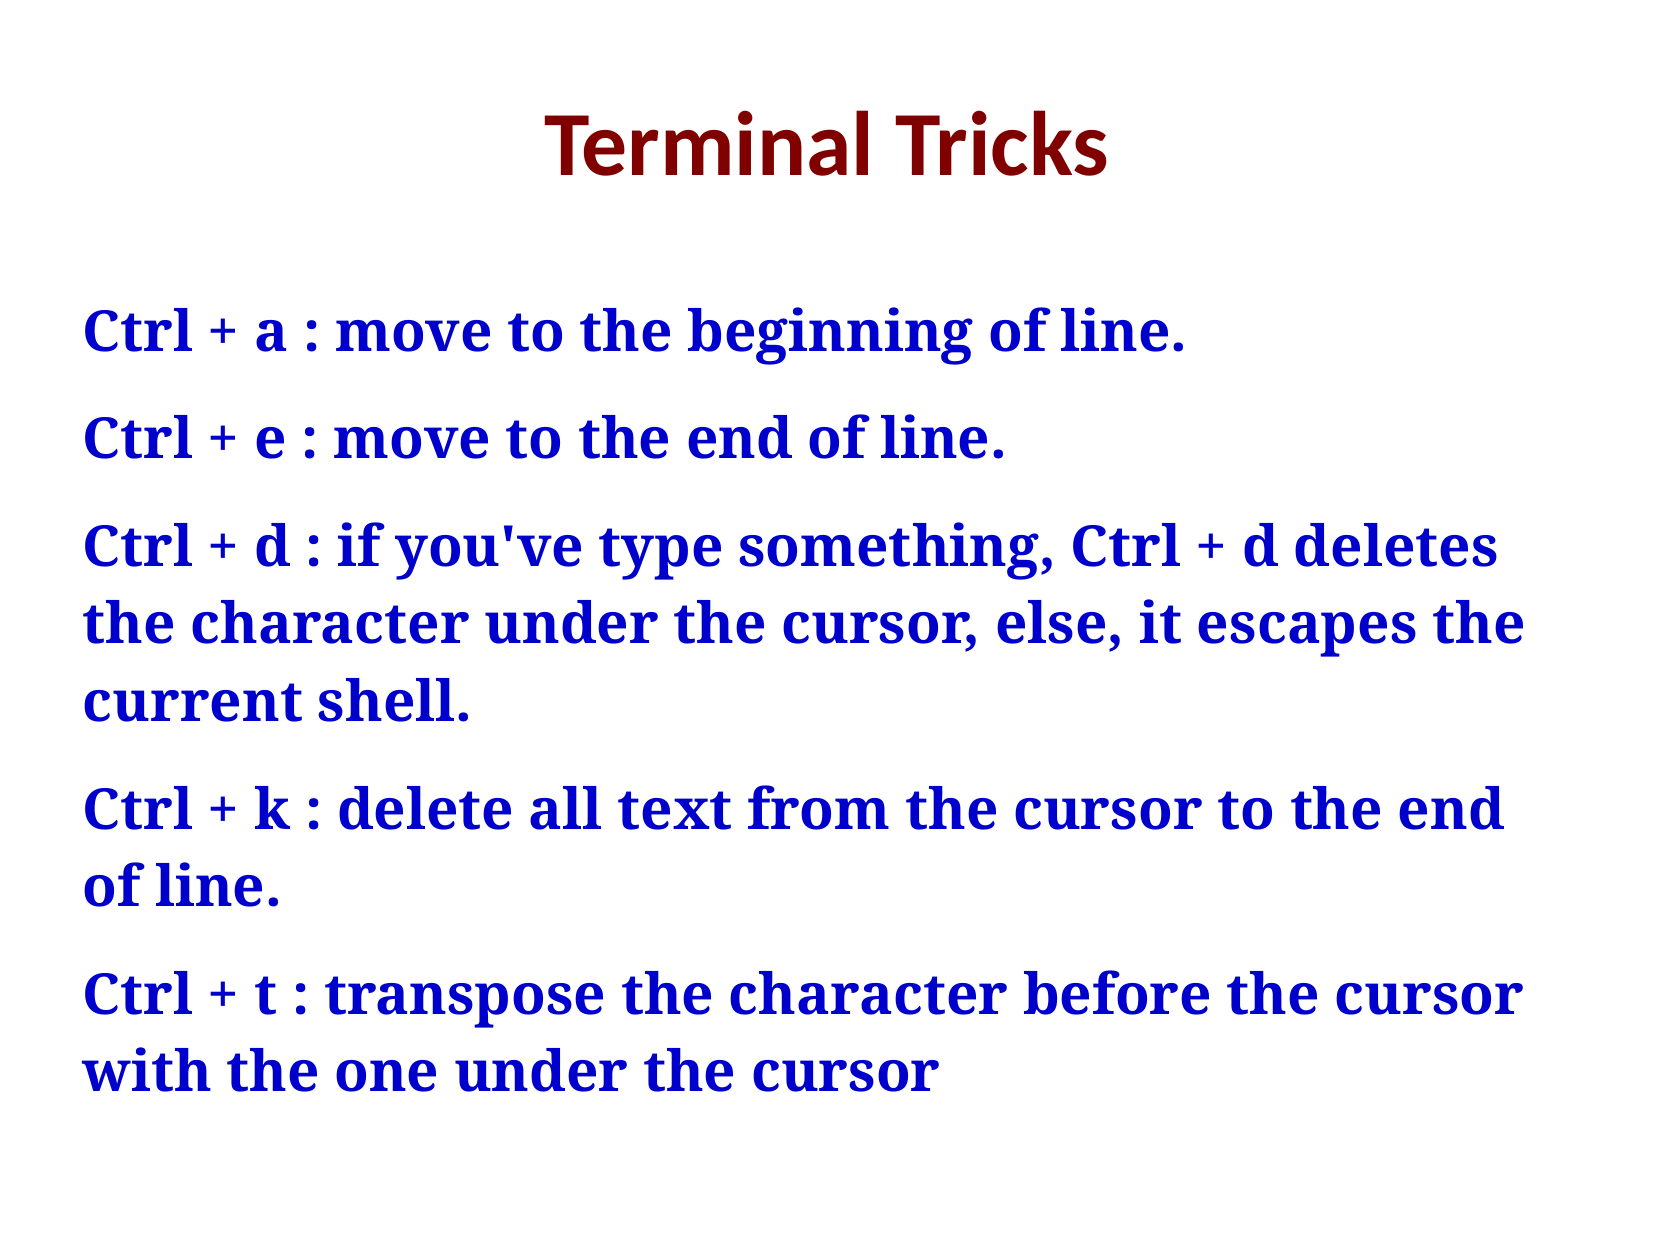

# Terminal Tricks
Ctrl + a : move to the beginning of line.
Ctrl + e : move to the end of line.
Ctrl + d : if you've type something, Ctrl + d deletes the character under the cursor, else, it escapes the current shell.
Ctrl + k : delete all text from the cursor to the end of line.
Ctrl + t : transpose the character before the cursor with the one under the cursor